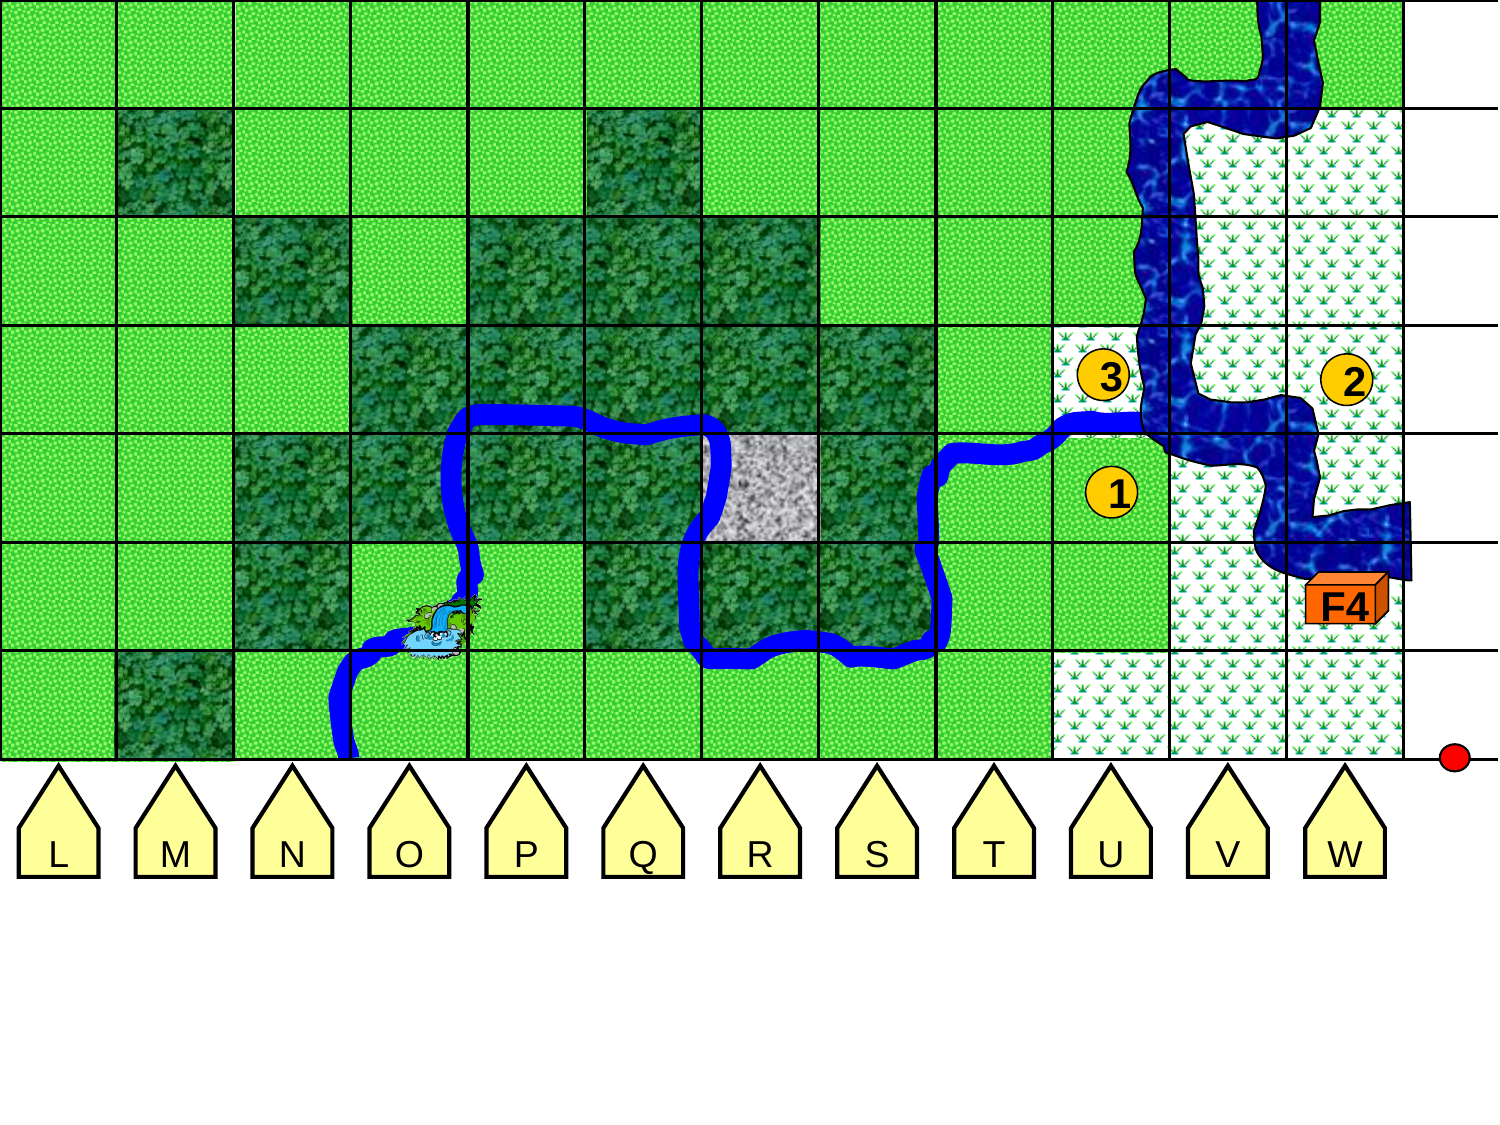

3
2
1
F4
L
M
N
O
P
Q
R
S
T
U
V
W